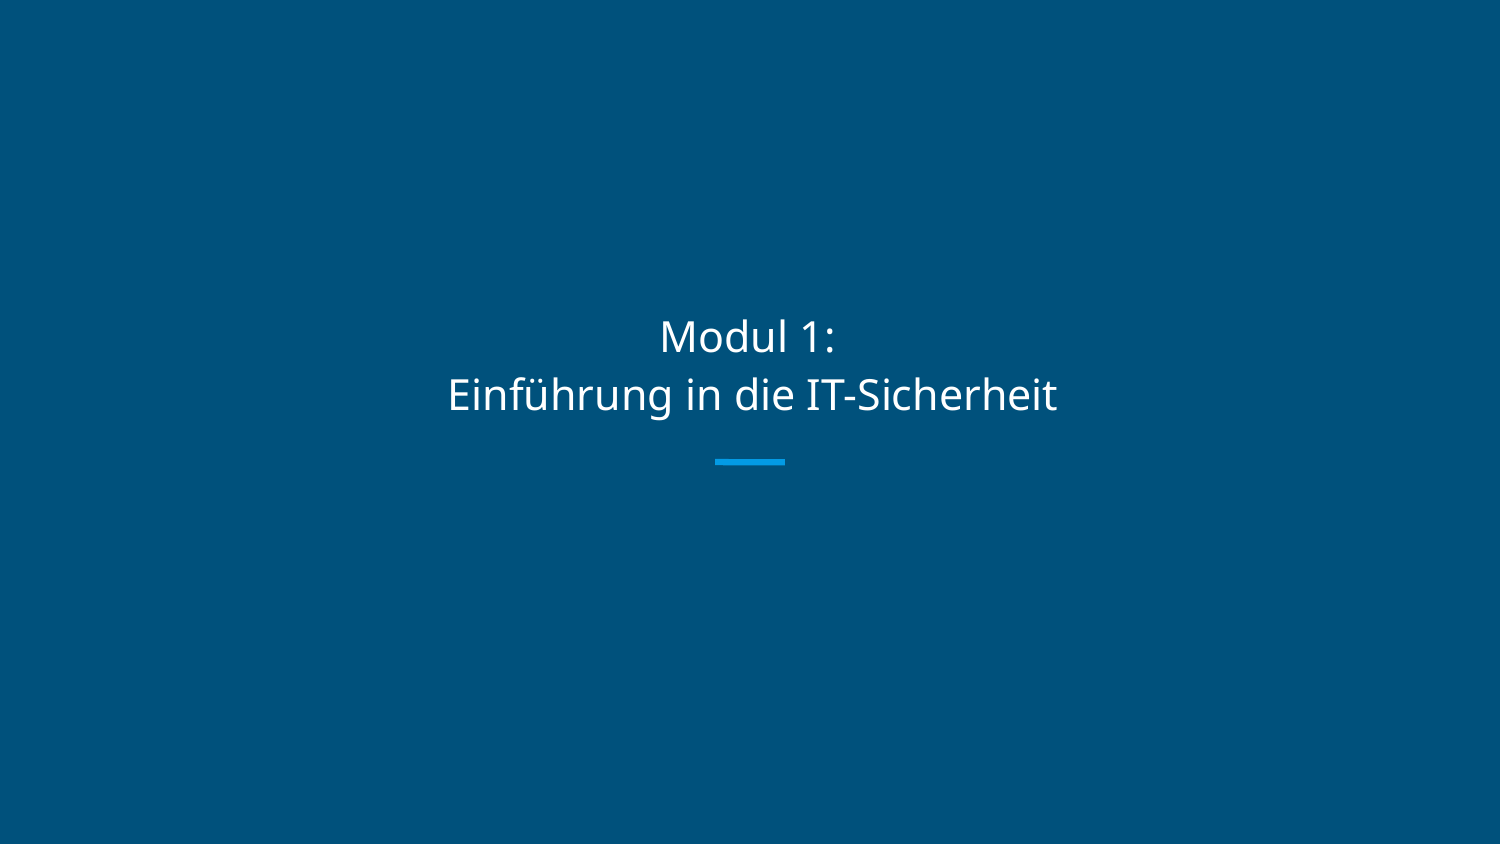

# Modul 1: Einführung in die IT-Sicherheit